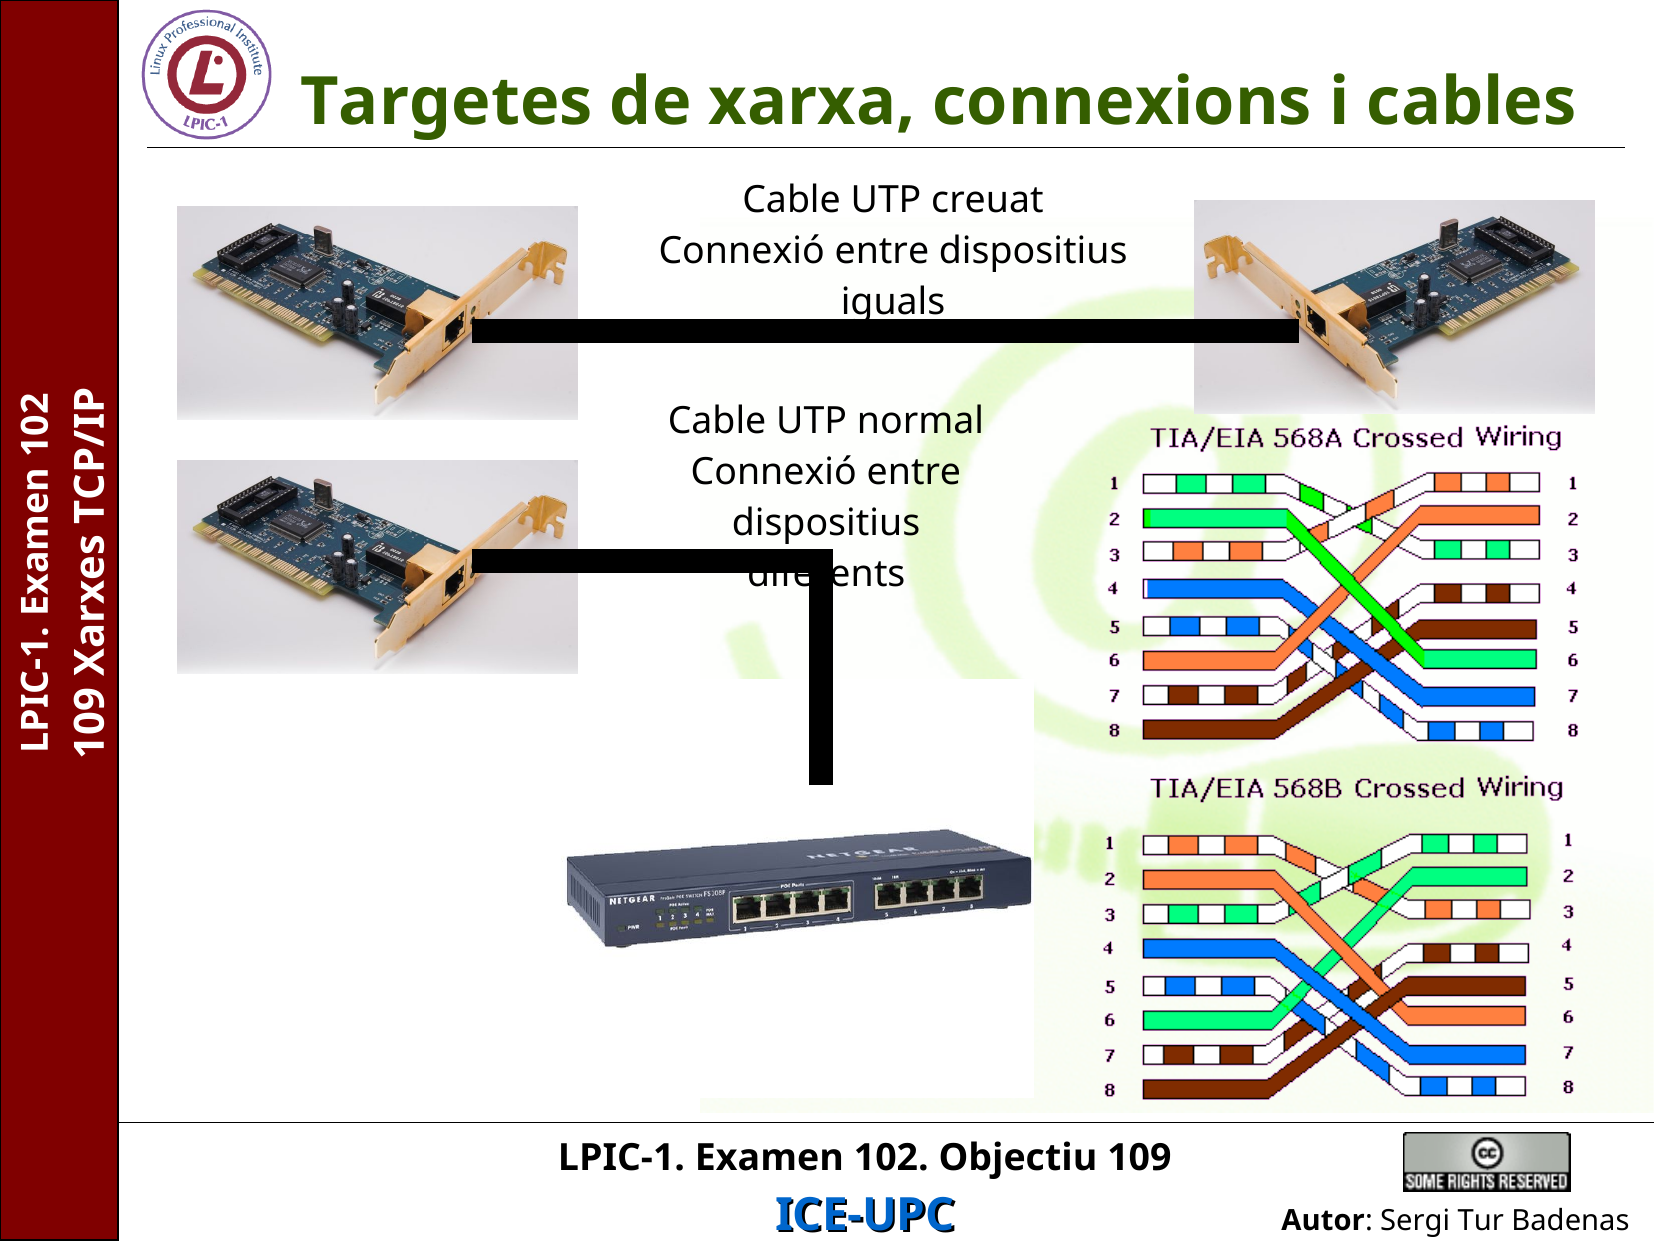

# Targetes de xarxa, connexions i cables
Cable UTP creuat
Connexió entre dispositius
iguals
Cable UTP normal
Connexió entre dispositius
diferents